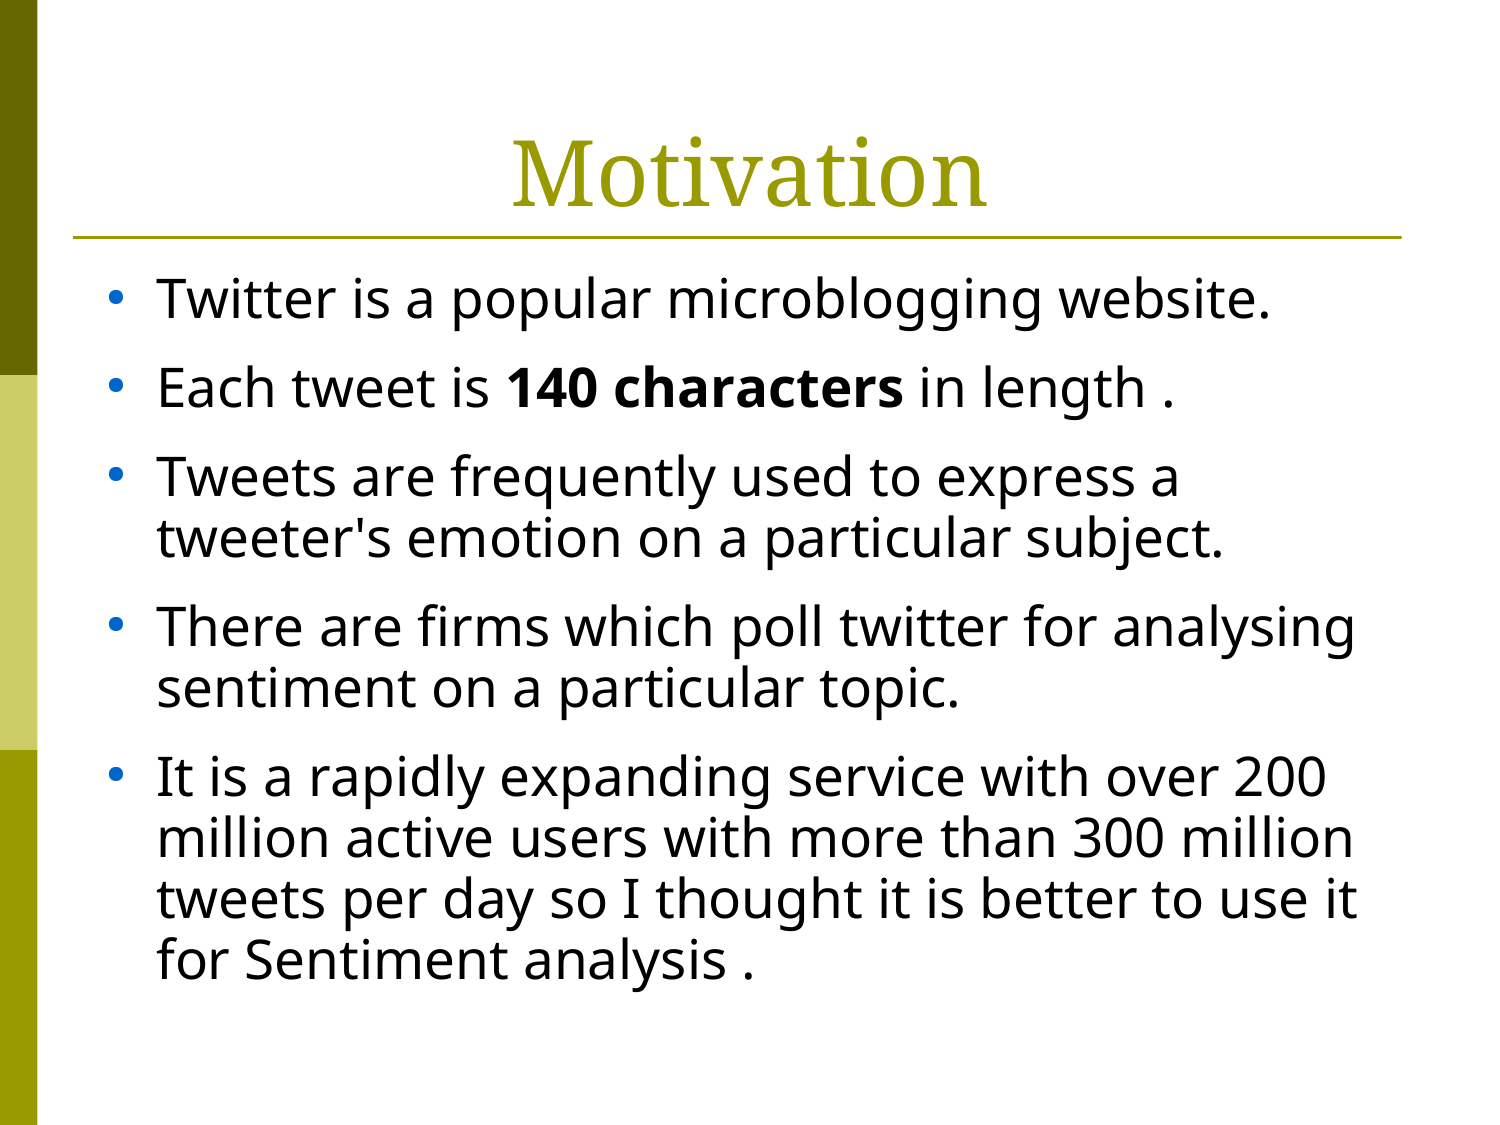

# Motivation
Twitter is a popular microblogging website.
Each tweet is 140 characters in length .
Tweets are frequently used to express a tweeter's emotion on a particular subject.
There are firms which poll twitter for analysing sentiment on a particular topic.
It is a rapidly expanding service with over 200 million active users with more than 300 million tweets per day so I thought it is better to use it for Sentiment analysis .